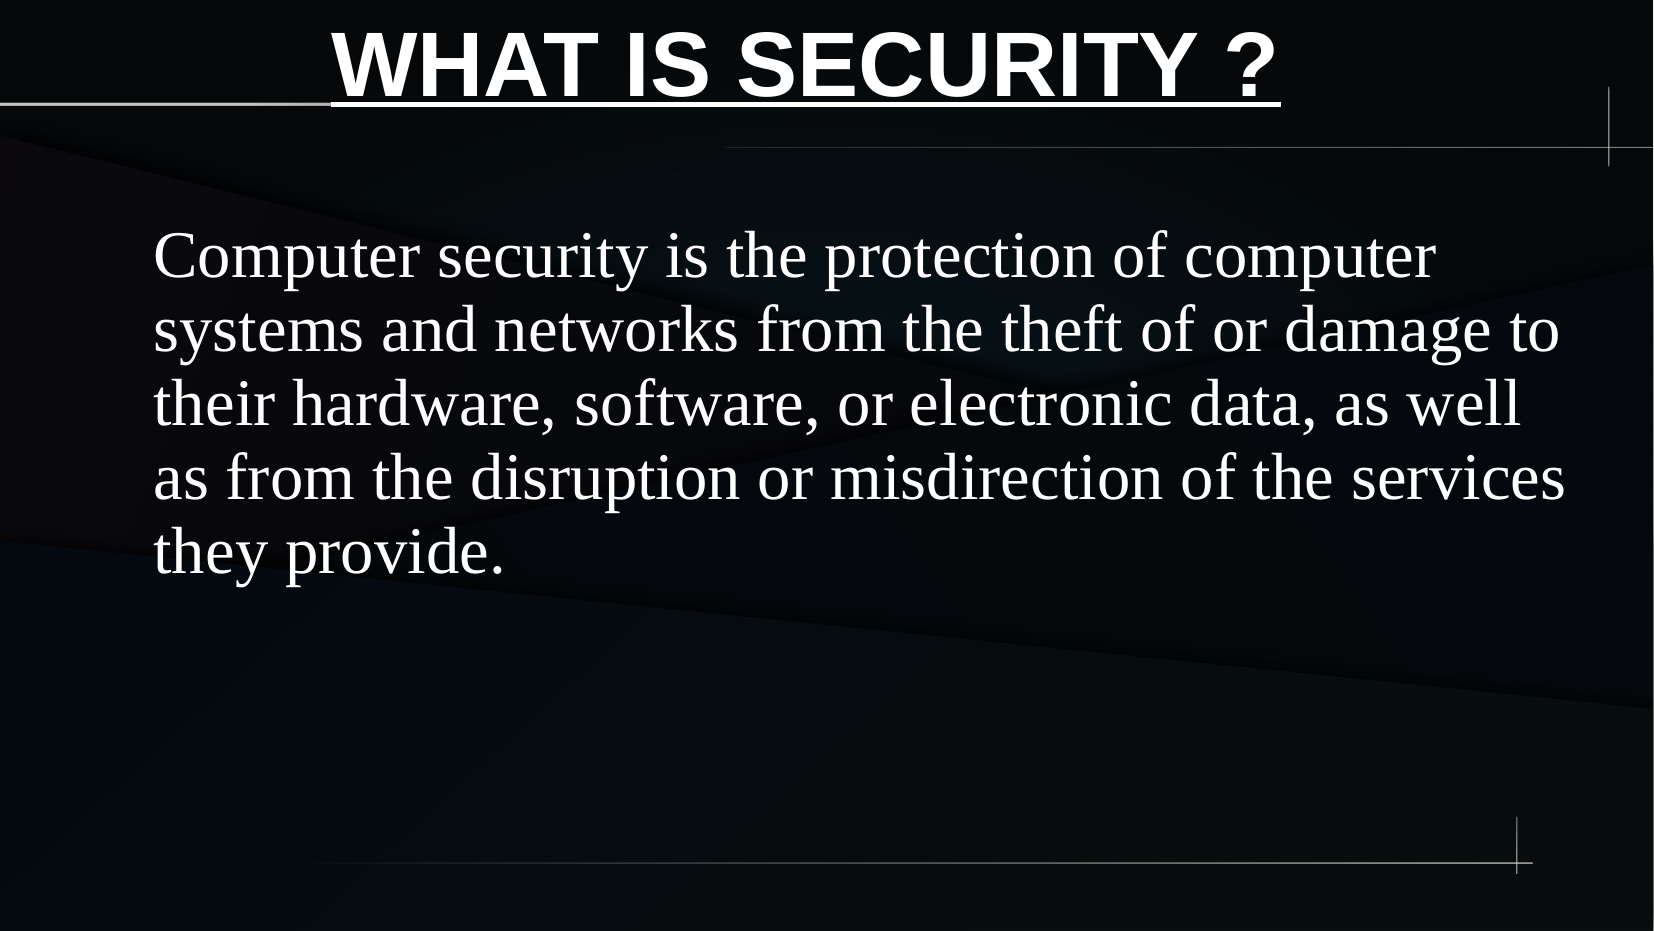

# WHAT IS SECURITY ?
Computer security is the protection of computer systems and networks from the theft of or damage to their hardware, software, or electronic data, as well as from the disruption or misdirection of the services they provide.